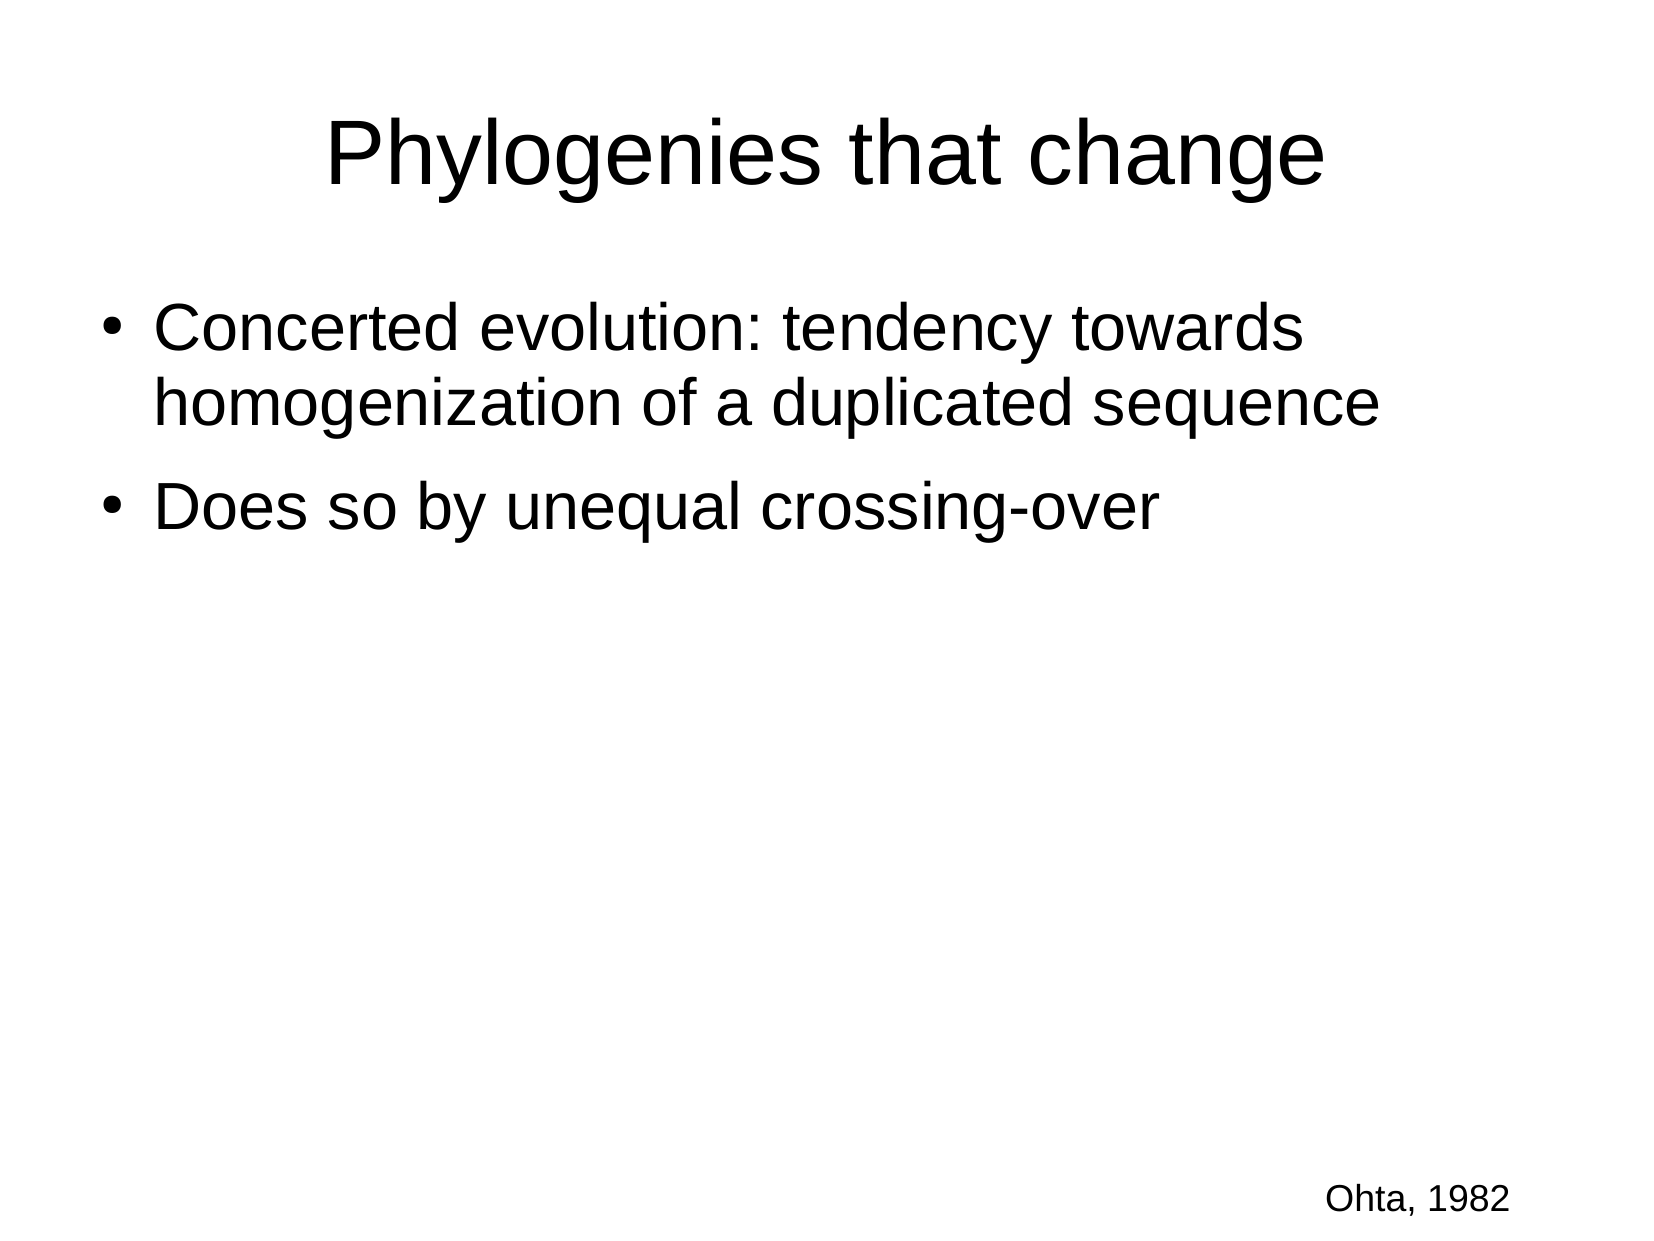

# Phylogenies that change
Concerted evolution: tendency towards homogenization of a duplicated sequence
Does so by unequal crossing-over
Ohta, 1982